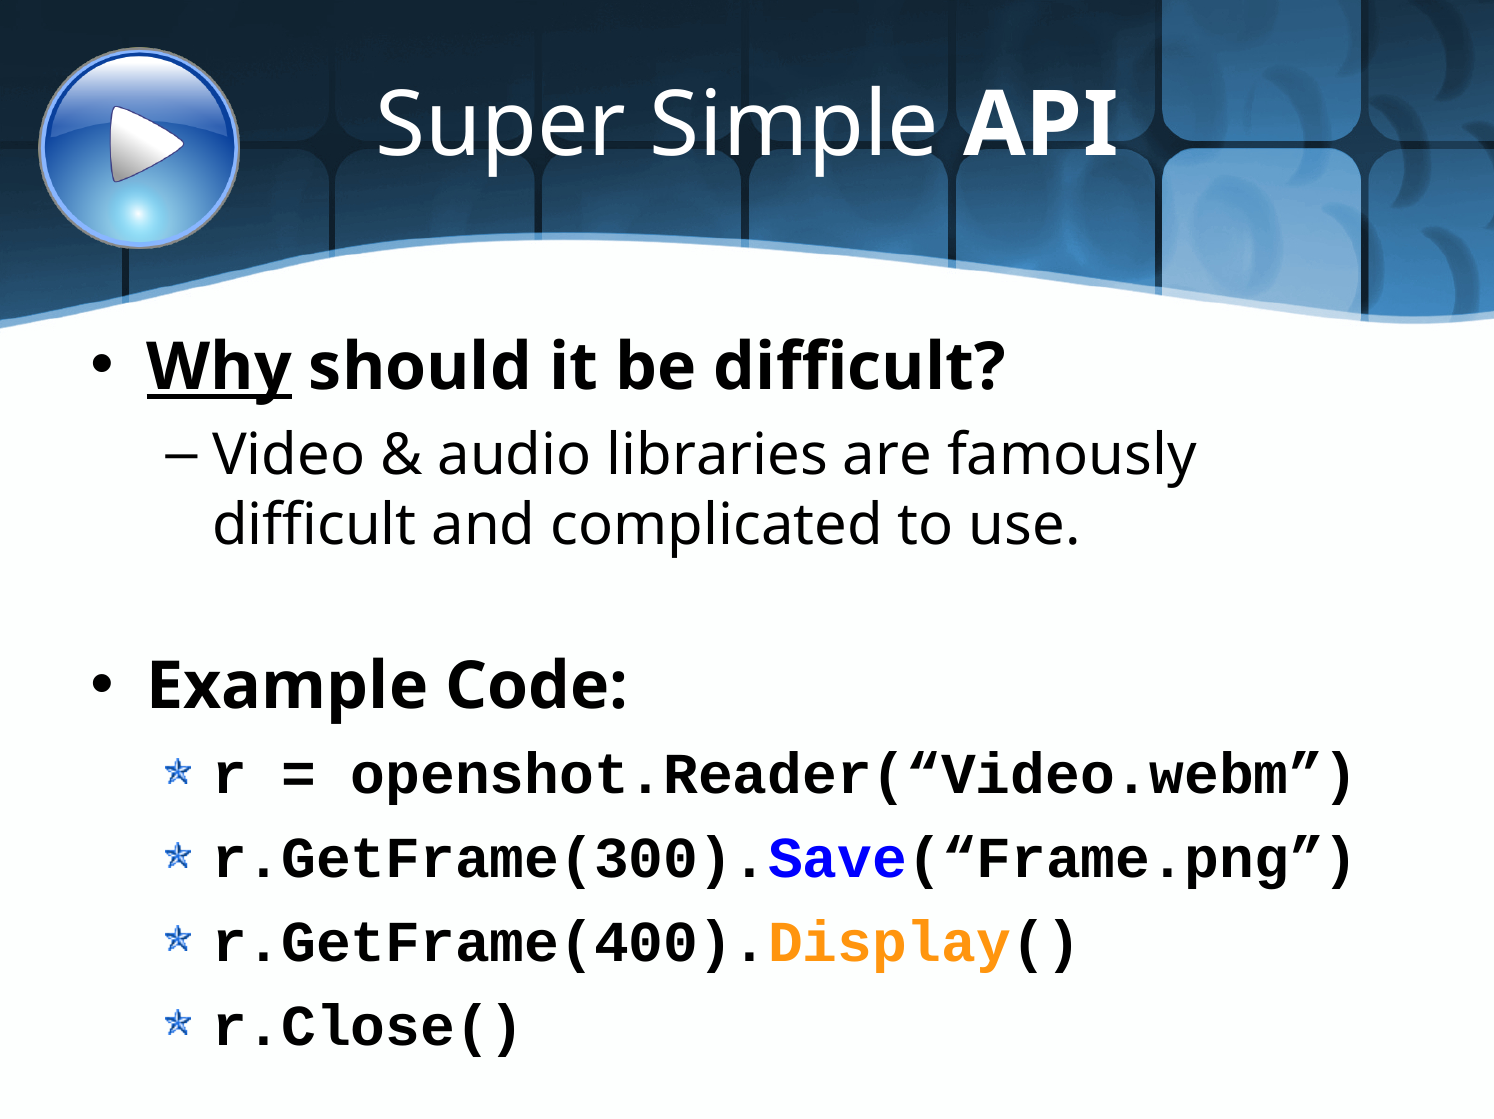

# Super Simple API
Why should it be difficult?
Video & audio libraries are famously difficult and complicated to use.
Example Code:
r = openshot.Reader(“Video.webm”)
r.GetFrame(300).Save(“Frame.png”)
r.GetFrame(400).Display()
r.Close()